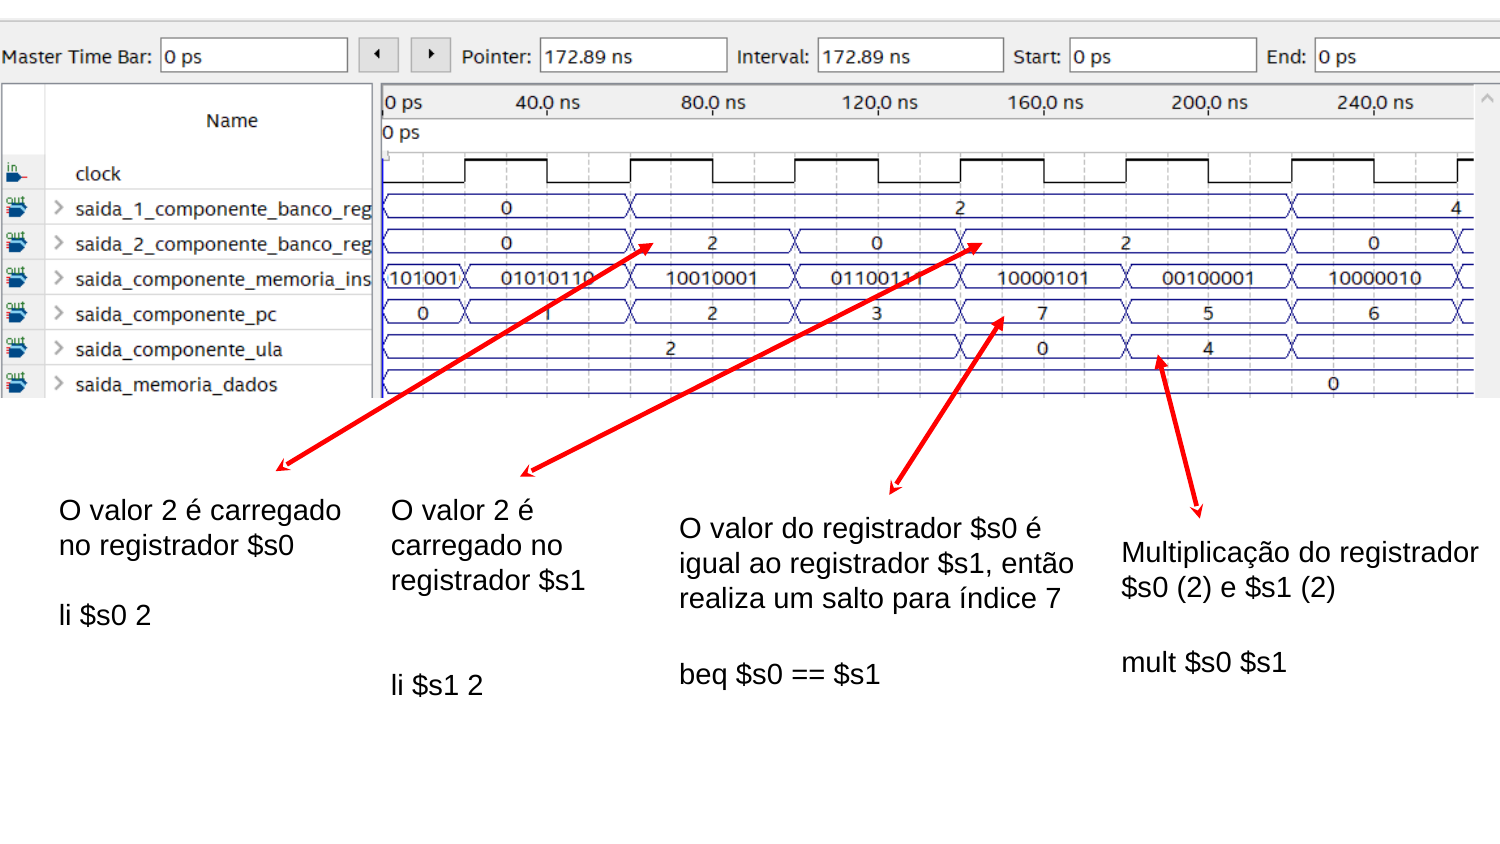

O valor 2 é carregado no registrador $s0
li $s0 2
O valor 2 é carregado no registrador $s1
li $s1 2
O valor do registrador $s0 é igual ao registrador $s1, então realiza um salto para índice 7
beq $s0 == $s1
Multiplicação do registrador $s0 (2) e $s1 (2)
mult $s0 $s1